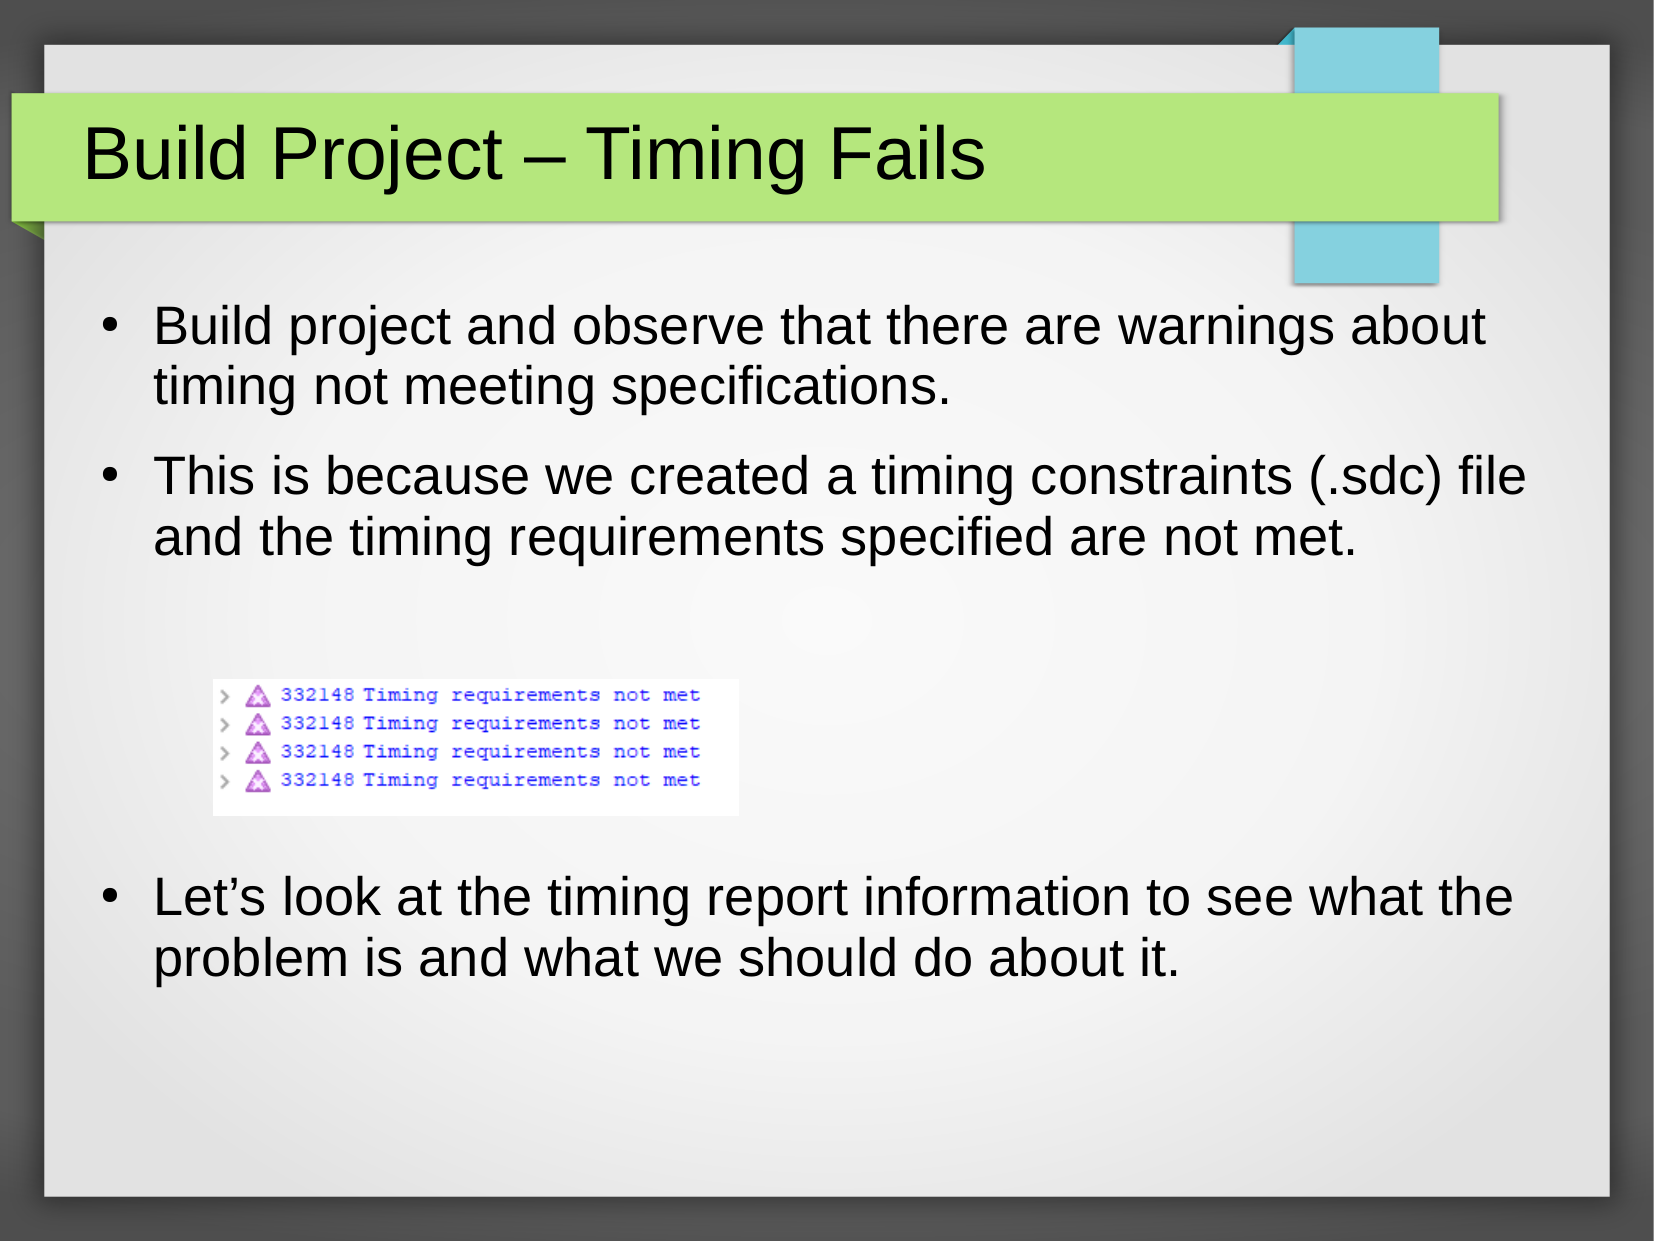

# Build Project – Timing Fails
Build project and observe that there are warnings about timing not meeting specifications.
This is because we created a timing constraints (.sdc) file and the timing requirements specified are not met.
Let’s look at the timing report information to see what the problem is and what we should do about it.